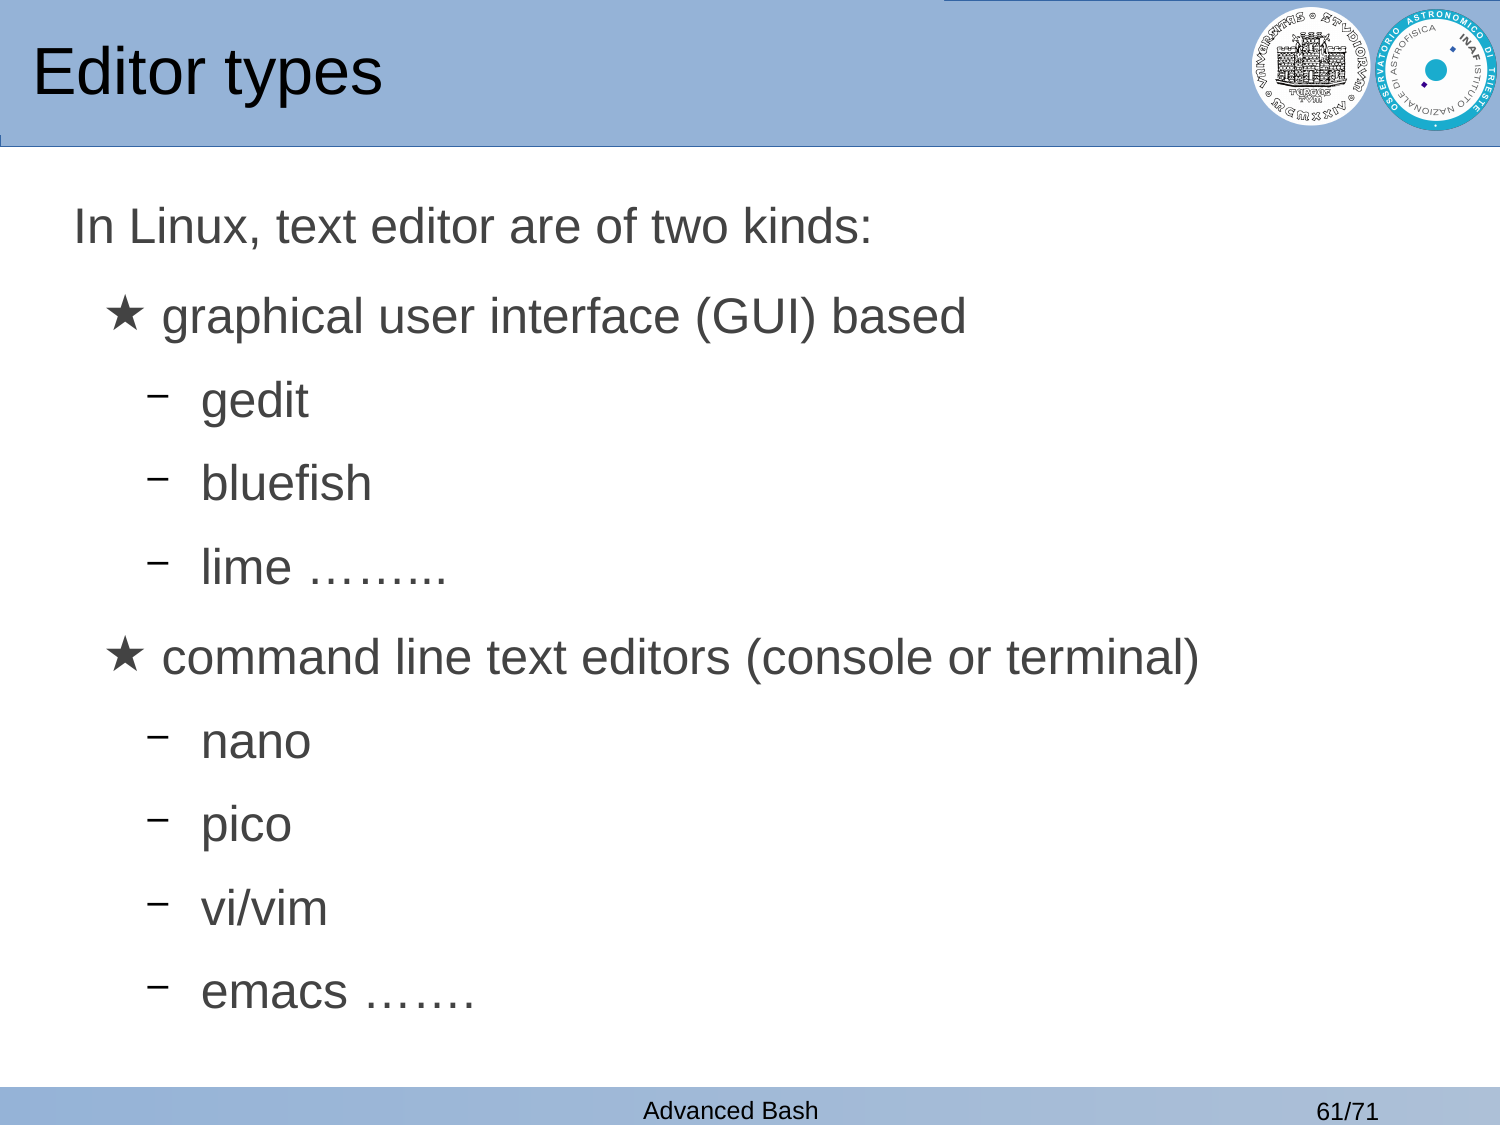

Traditional service delivery
Editor types
# In Linux, text editor are of two kinds:
 graphical user interface (GUI) based
gedit
bluefish
lime ……...
 command line text editors (console or terminal)
nano
pico
vi/vim
emacs …….